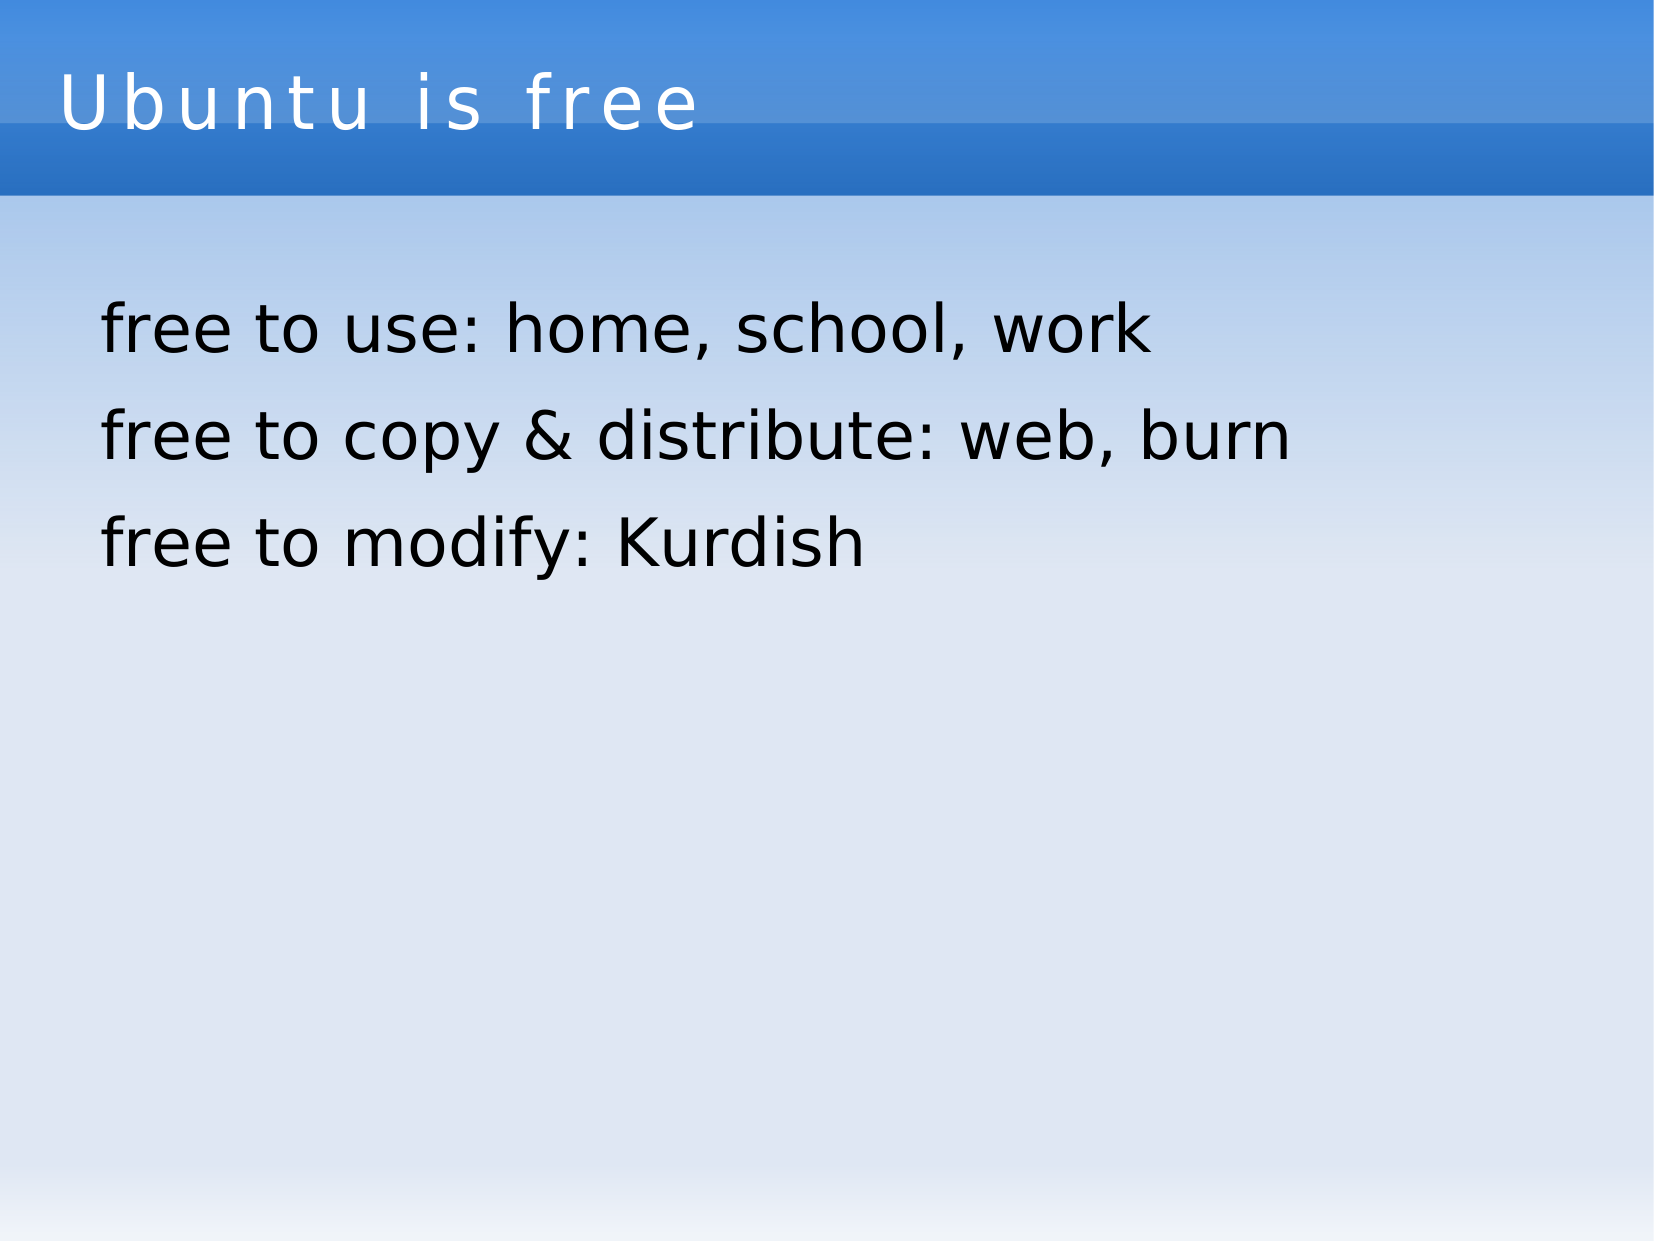

# Ubuntu is free
free to use: home, school, work
free to copy & distribute: web, burn
free to modify: Kurdish